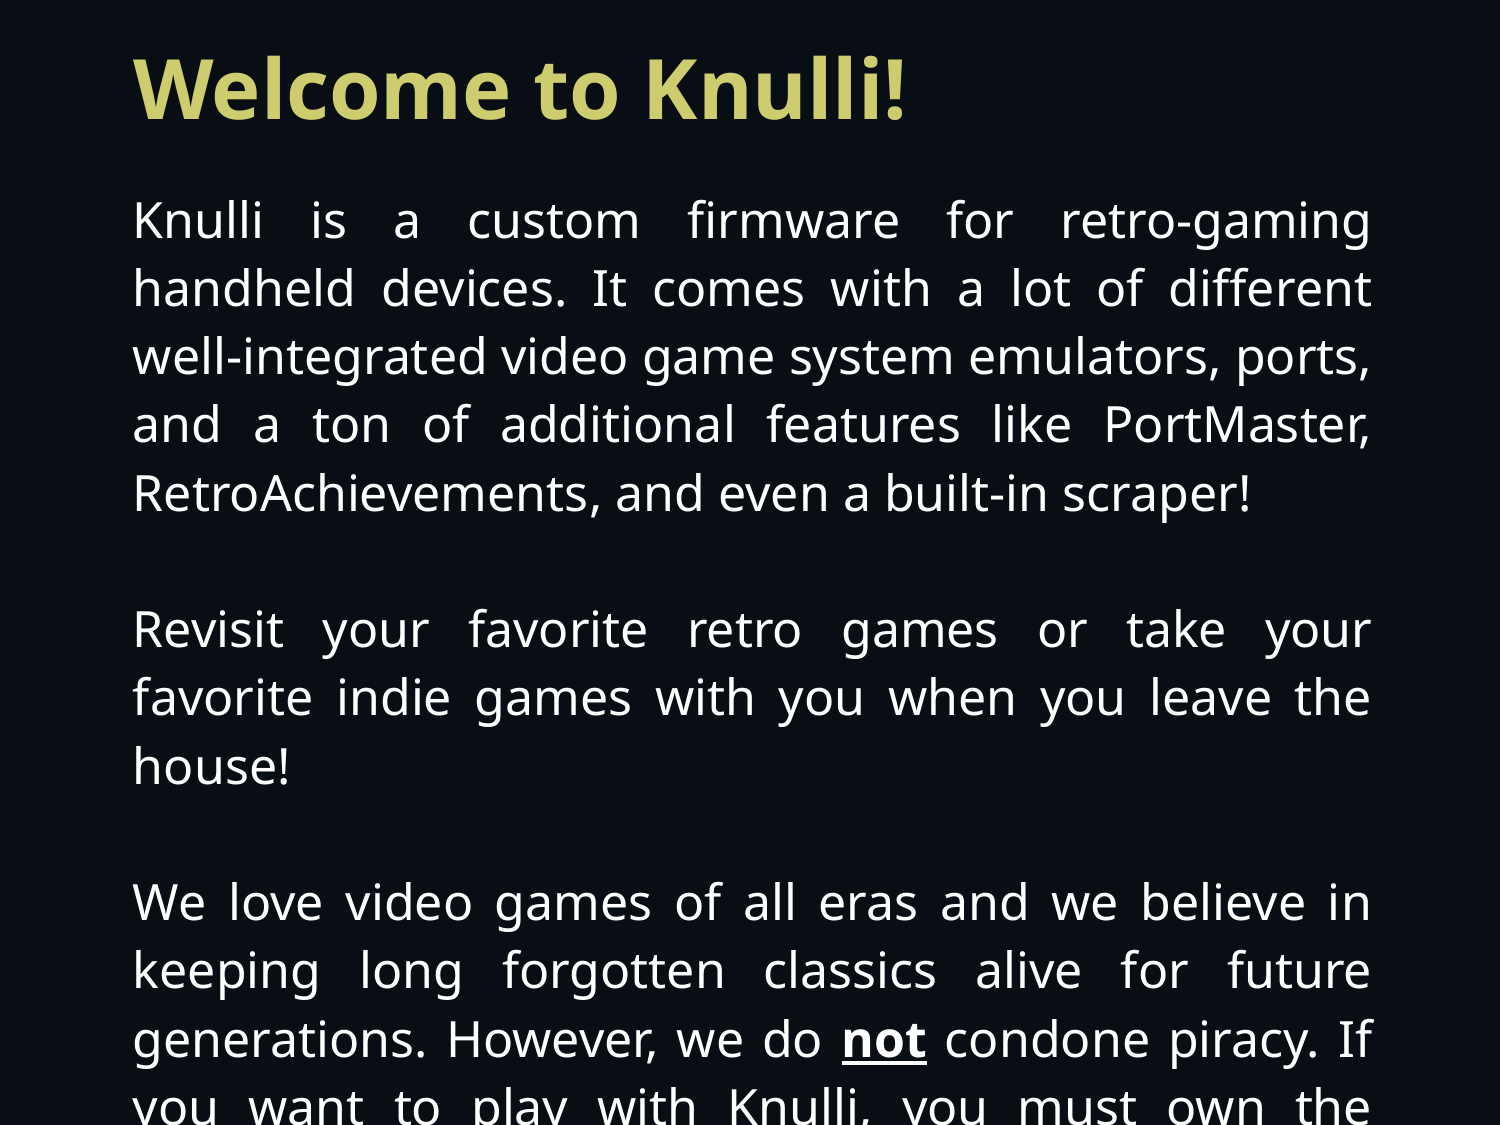

Welcome to Knulli!
Knulli is a custom firmware for retro-gaming handheld devices. It comes with a lot of different well-integrated video game system emulators, ports, and a ton of additional features like PortMaster, RetroAchievements, and even a built-in scraper!
Revisit your favorite retro games or take your favorite indie games with you when you leave the house!
We love video games of all eras and we believe in keeping long forgotten classics alive for future generations. However, we do not condone piracy. If you want to play with Knulli, you must own the games you play!